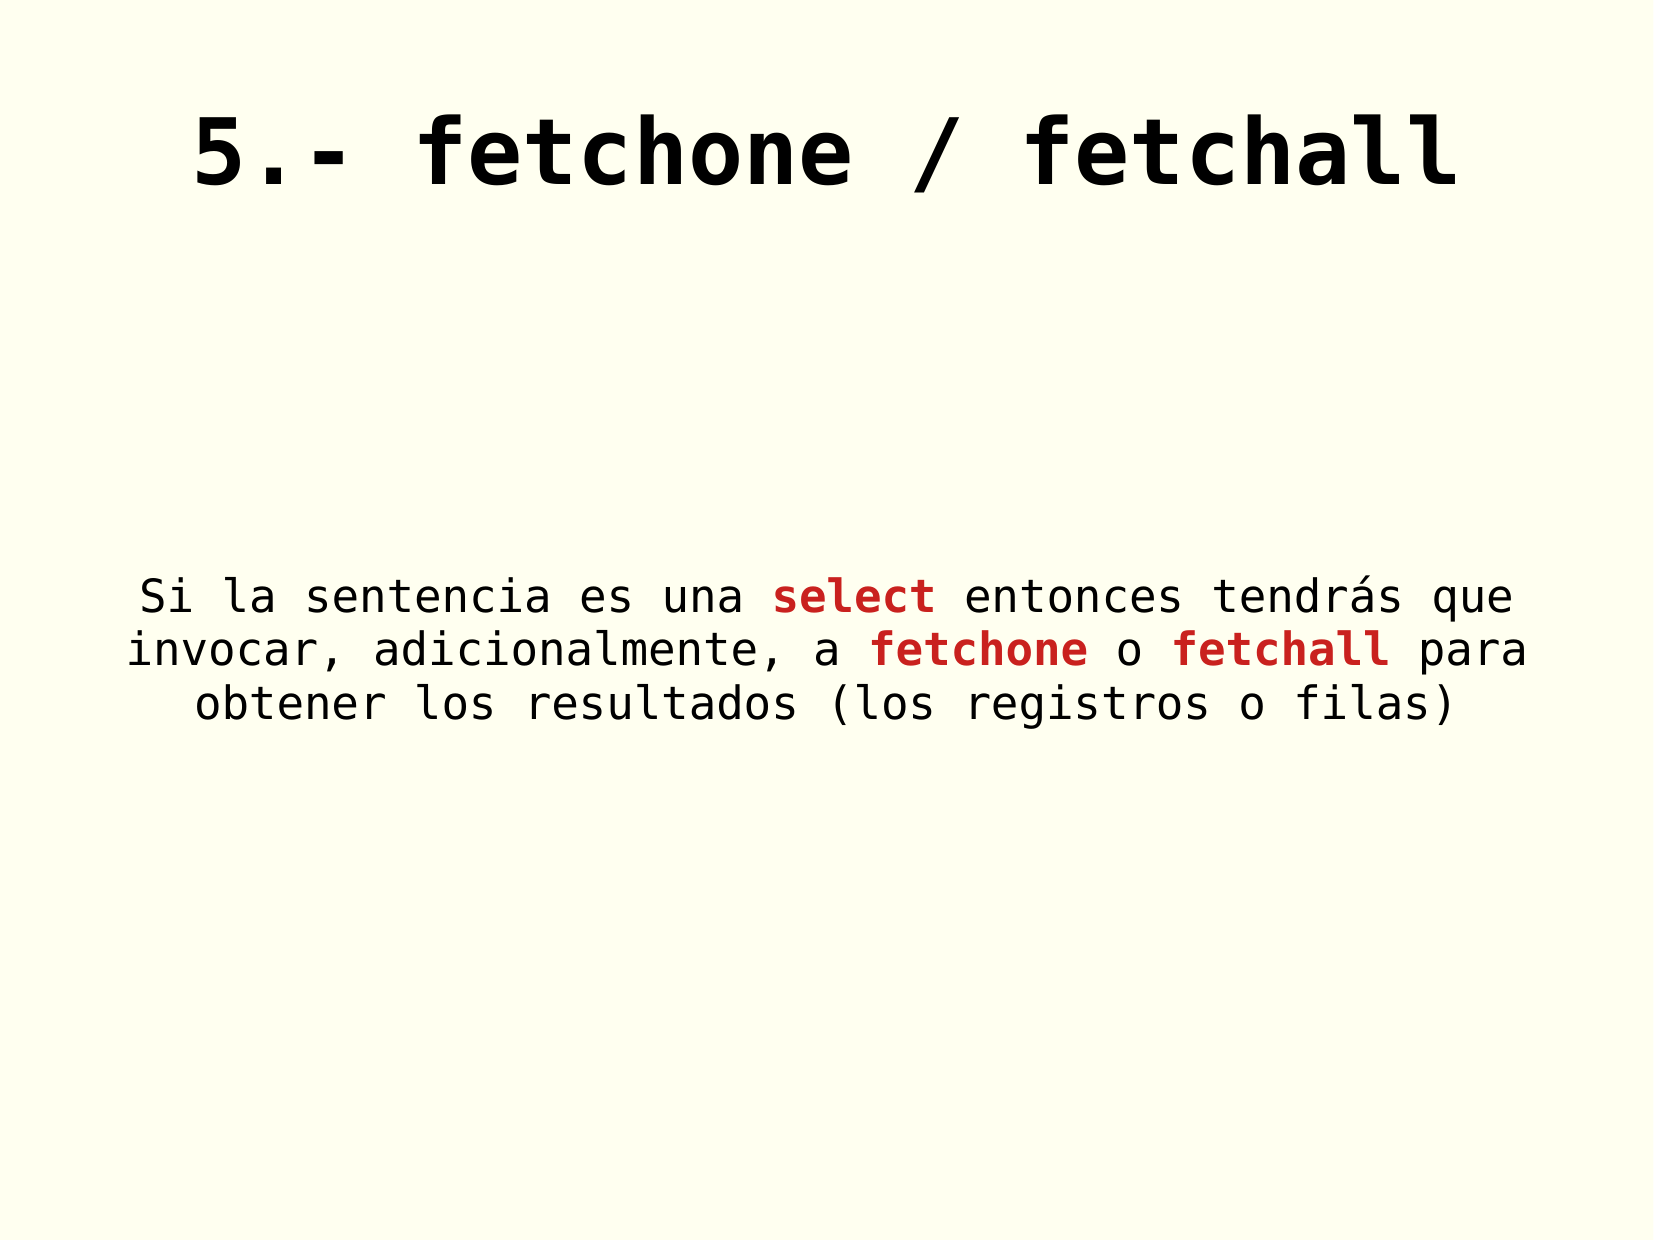

# 5.- fetchone / fetchall
Si la sentencia es una select entonces tendrás que invocar, adicionalmente, a fetchone o fetchall para obtener los resultados (los registros o filas)